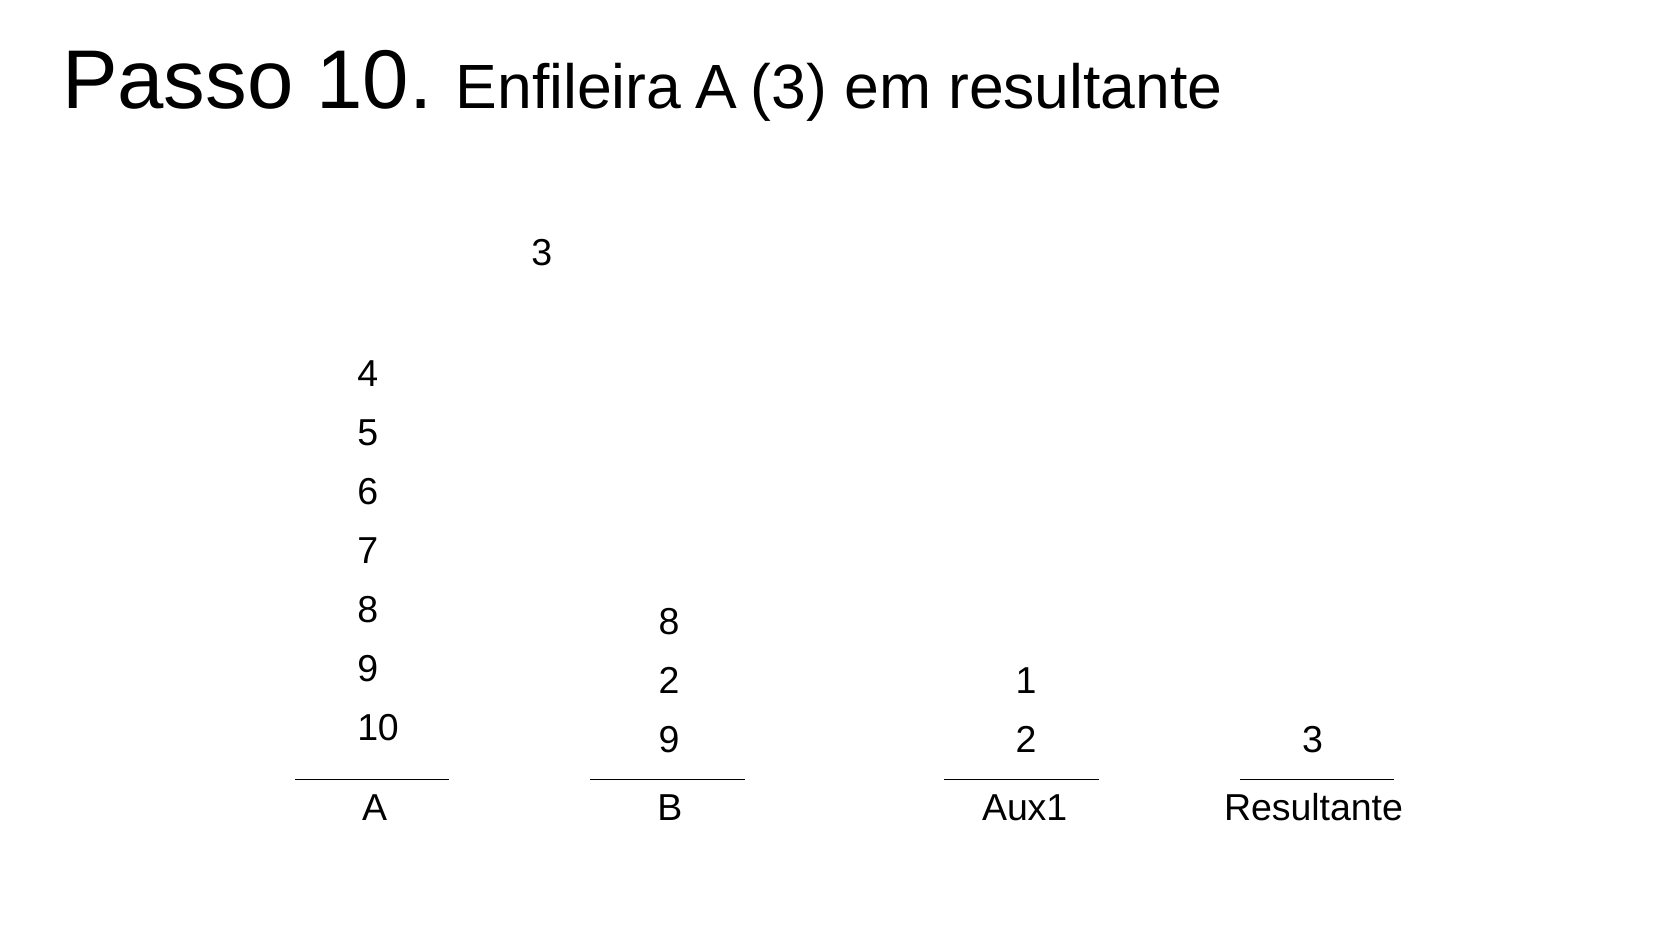

Passo 10. Enfileira A (3) em resultante
3
4
5
6
7
8
8
9
2
1
10
9
2
3
A
B
Aux1
Resultante